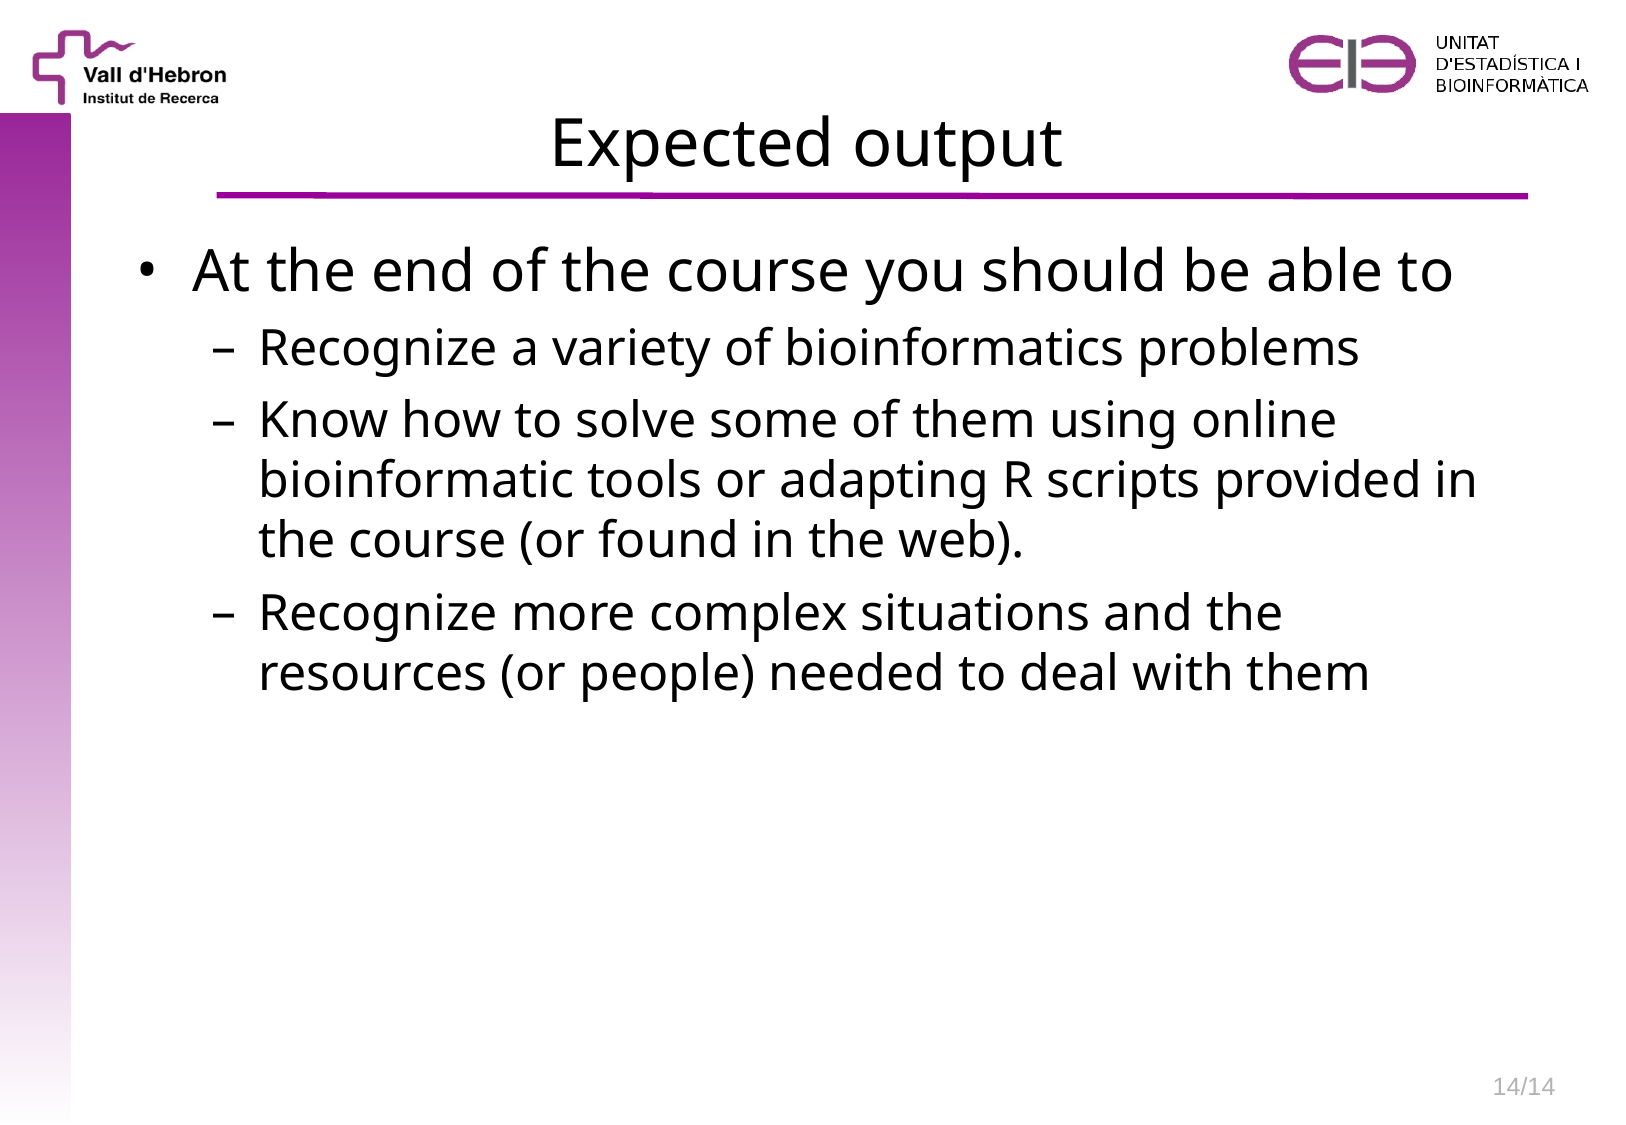

# Expected output
At the end of the course you should be able to
Recognize a variety of bioinformatics problems
Know how to solve some of them using online bioinformatic tools or adapting R scripts provided in the course (or found in the web).
Recognize more complex situations and the resources (or people) needed to deal with them